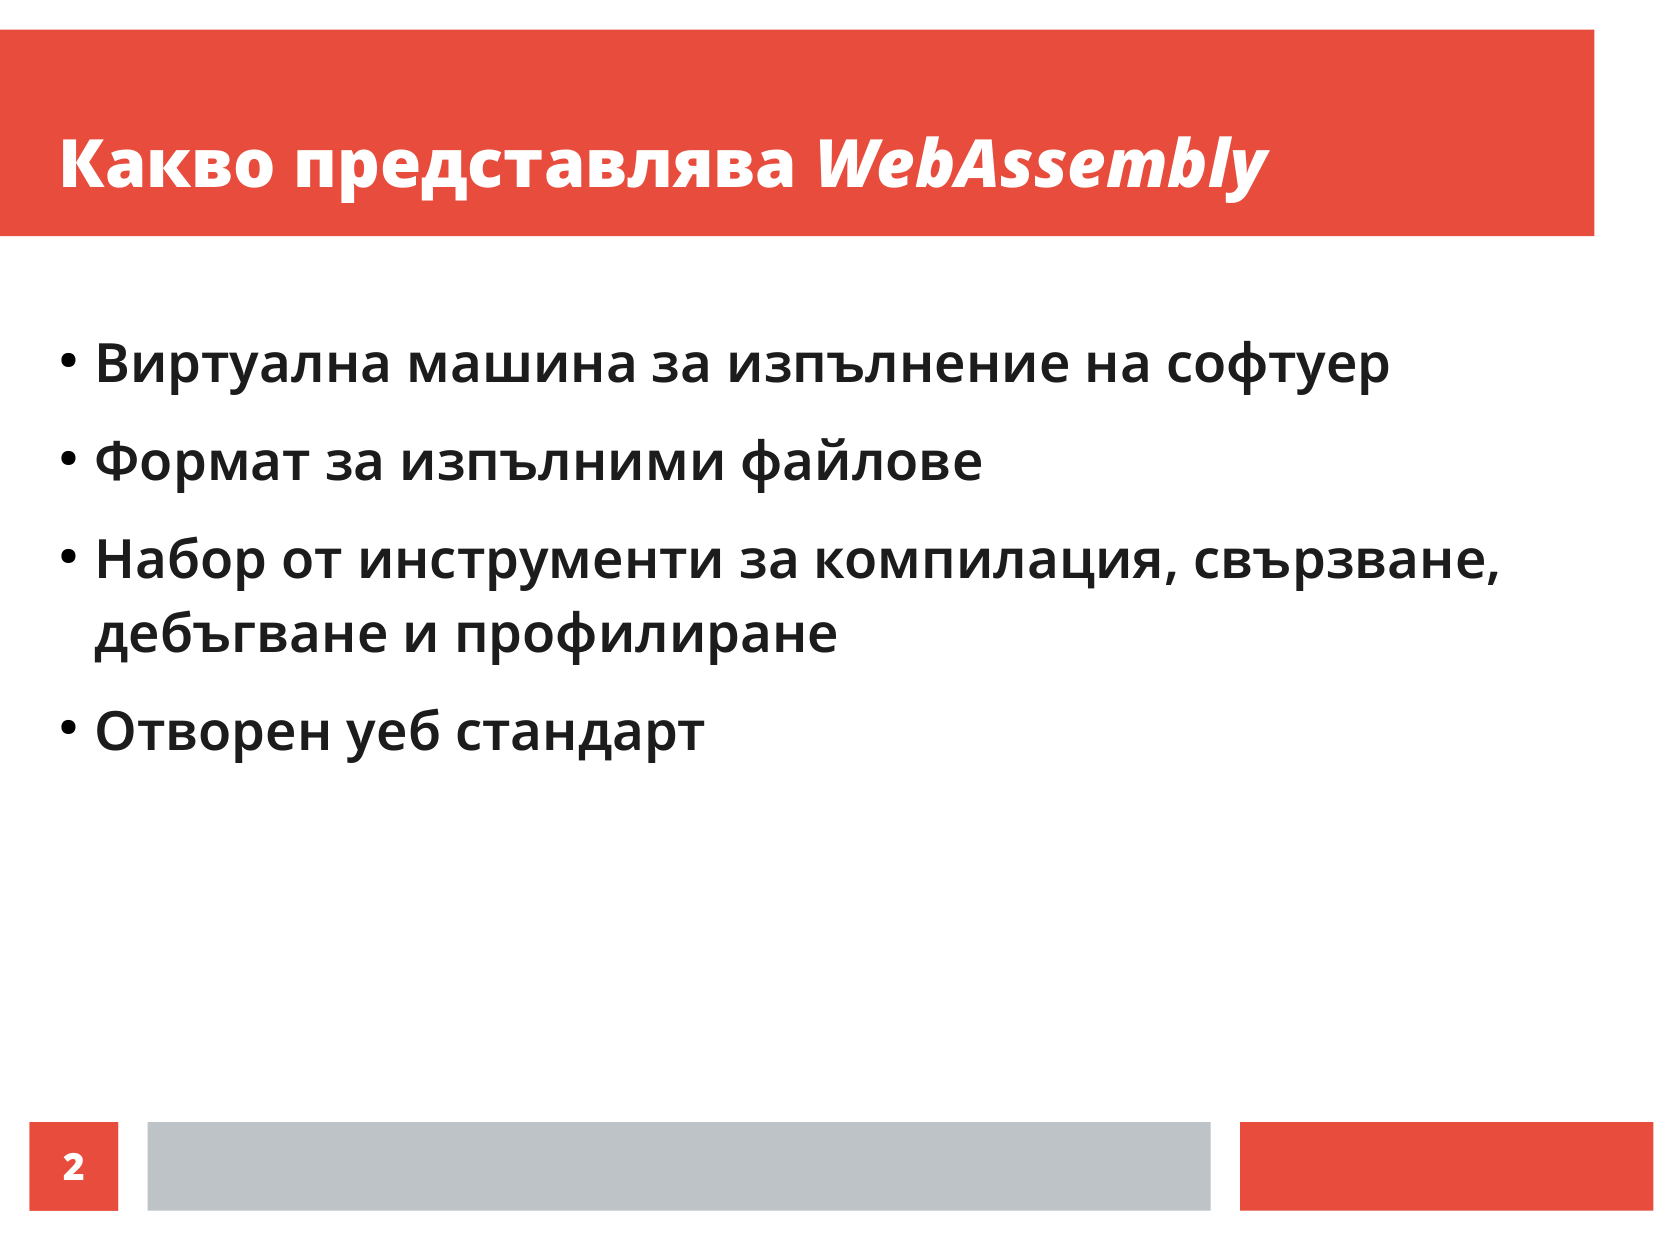

# Какво представлява WebAssembly
Виртуална машина за изпълнение на софтуер
Формат за изпълними файлове
Набор от инструменти за компилация, свързване, дебъгване и профилиране
Отворен уеб стандарт
2